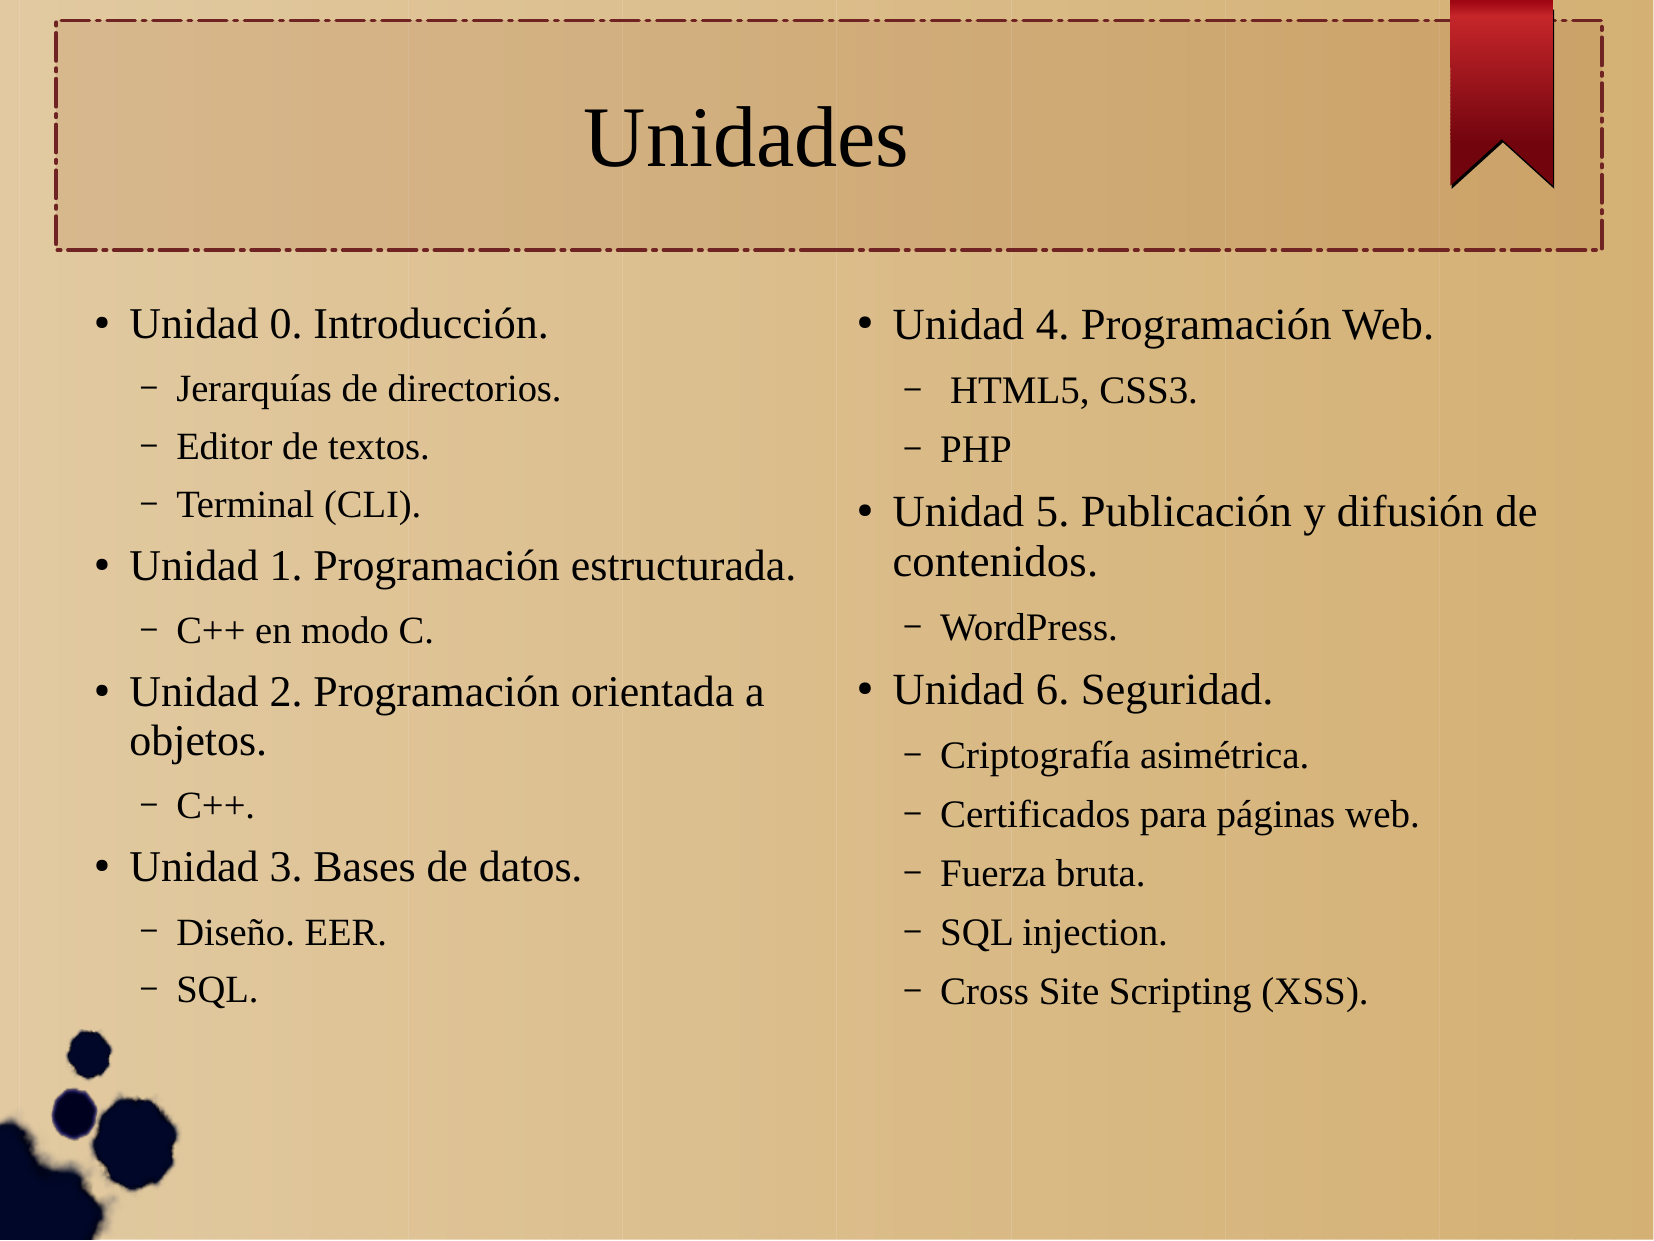

# Unidades
Unidad 0. Introducción.
Jerarquías de directorios.
Editor de textos.
Terminal (CLI).
Unidad 1. Programación estructurada.
C++ en modo C.
Unidad 2. Programación orientada a objetos.
C++.
Unidad 3. Bases de datos.
Diseño. EER.
SQL.
Unidad 4. Programación Web.
 HTML5, CSS3.
PHP
Unidad 5. Publicación y difusión de contenidos.
WordPress.
Unidad 6. Seguridad.
Criptografía asimétrica.
Certificados para páginas web.
Fuerza bruta.
SQL injection.
Cross Site Scripting (XSS).